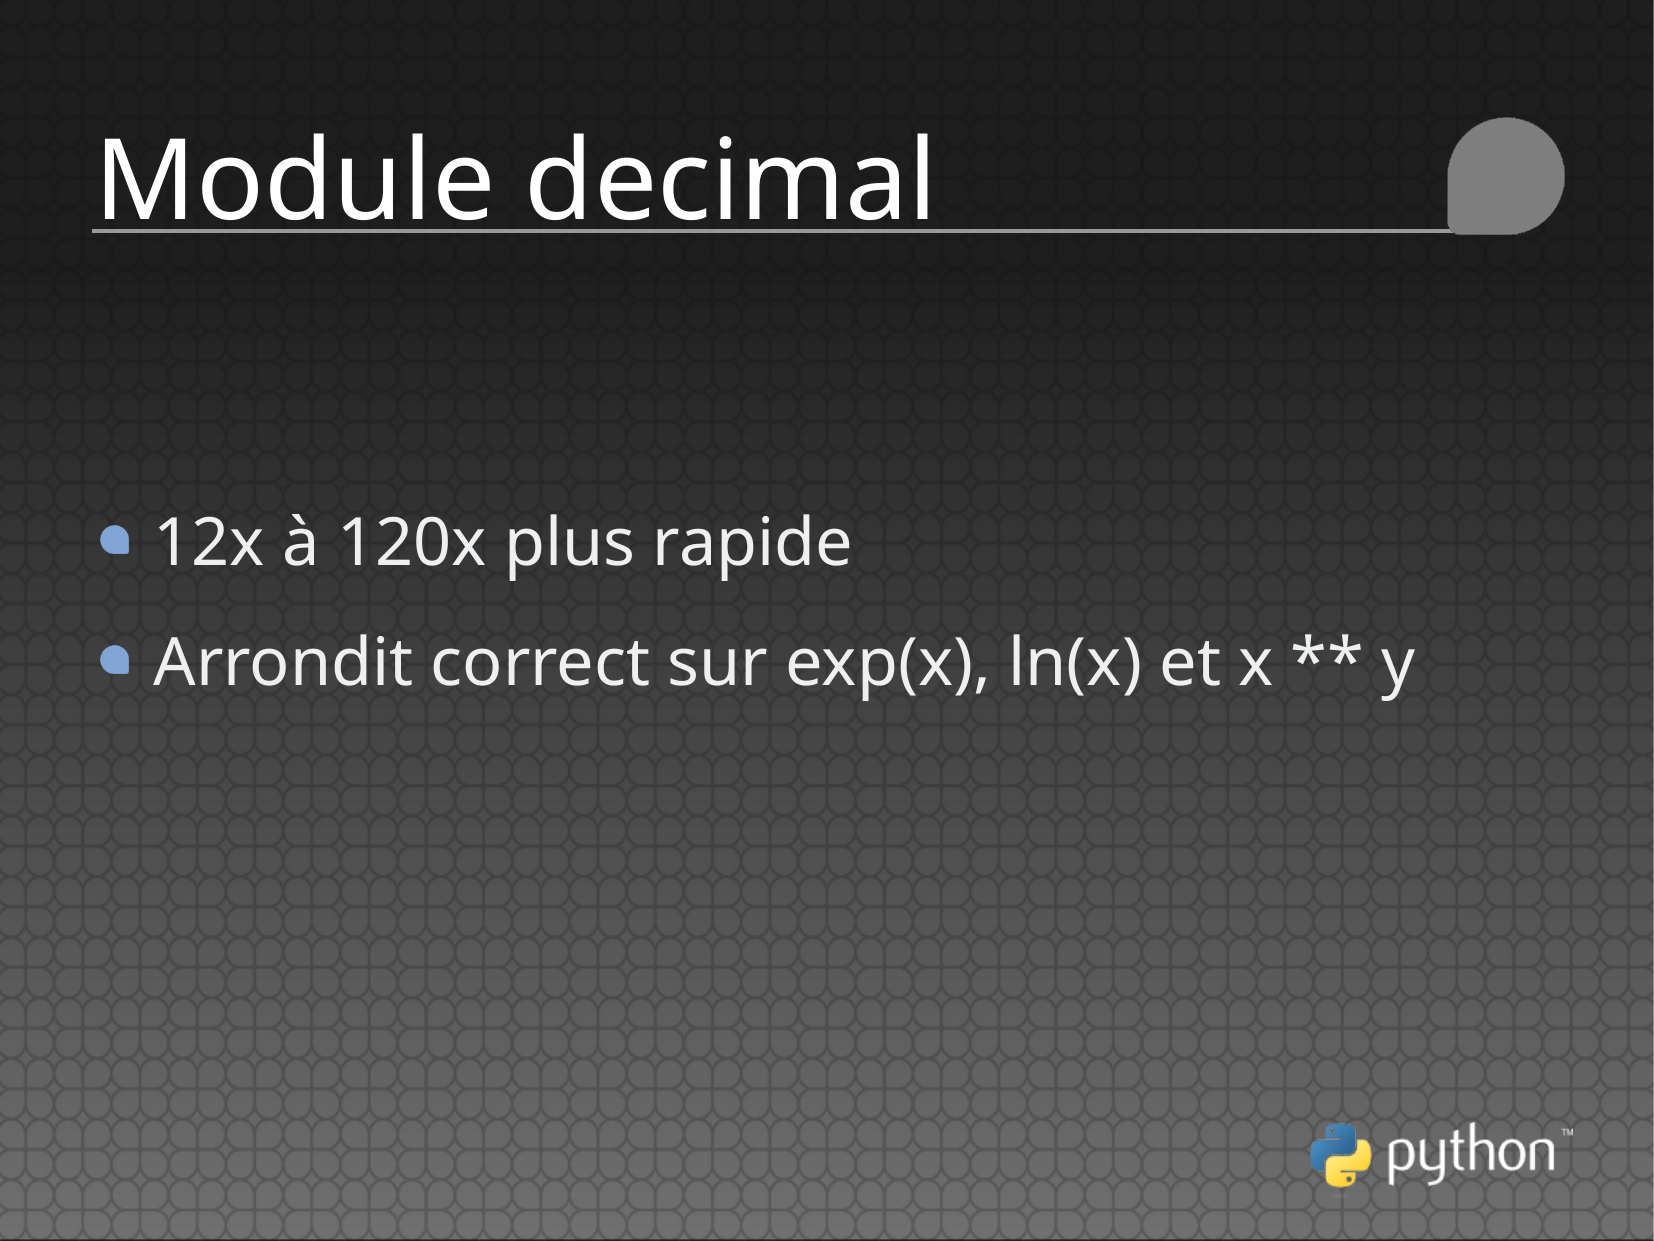

Module decimal
# 12x à 120x plus rapide
Arrondit correct sur exp(x), ln(x) et x ** y